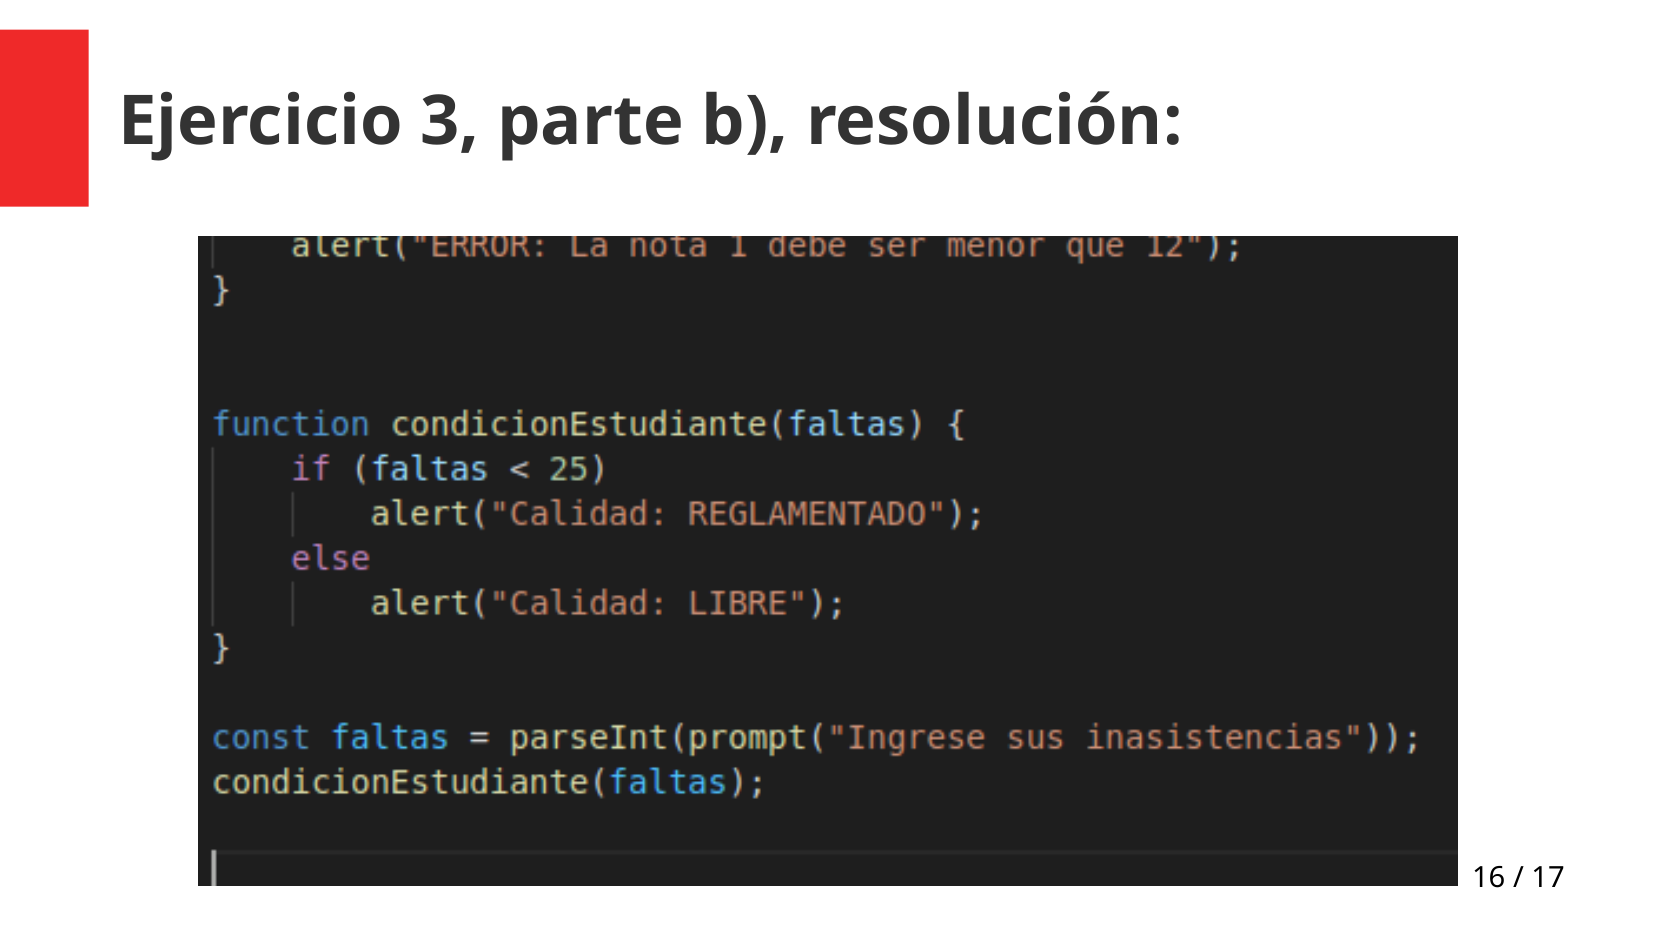

# Ejercicio 3, parte b), resolución:
16